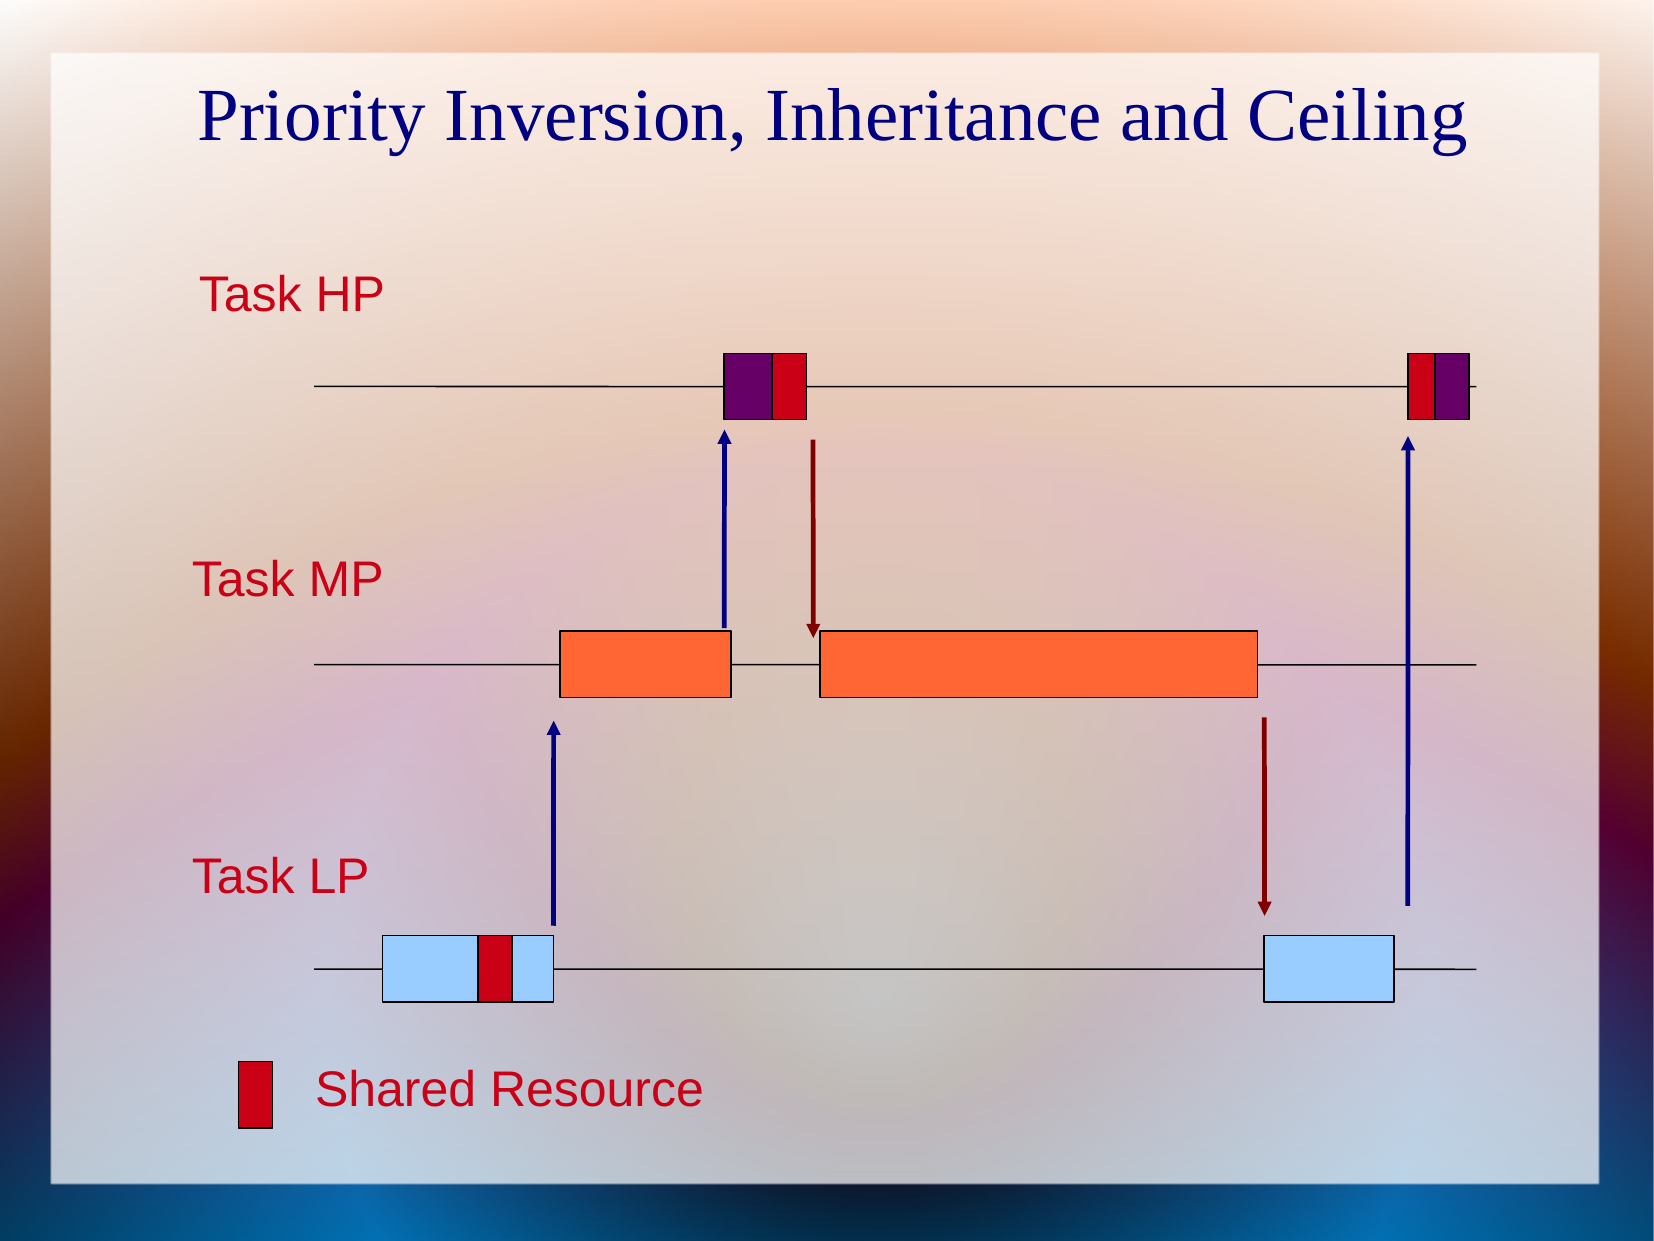

# Priority Inversion, Inheritance and Ceiling
Task HP
Task MP
Task LP
Shared Resource